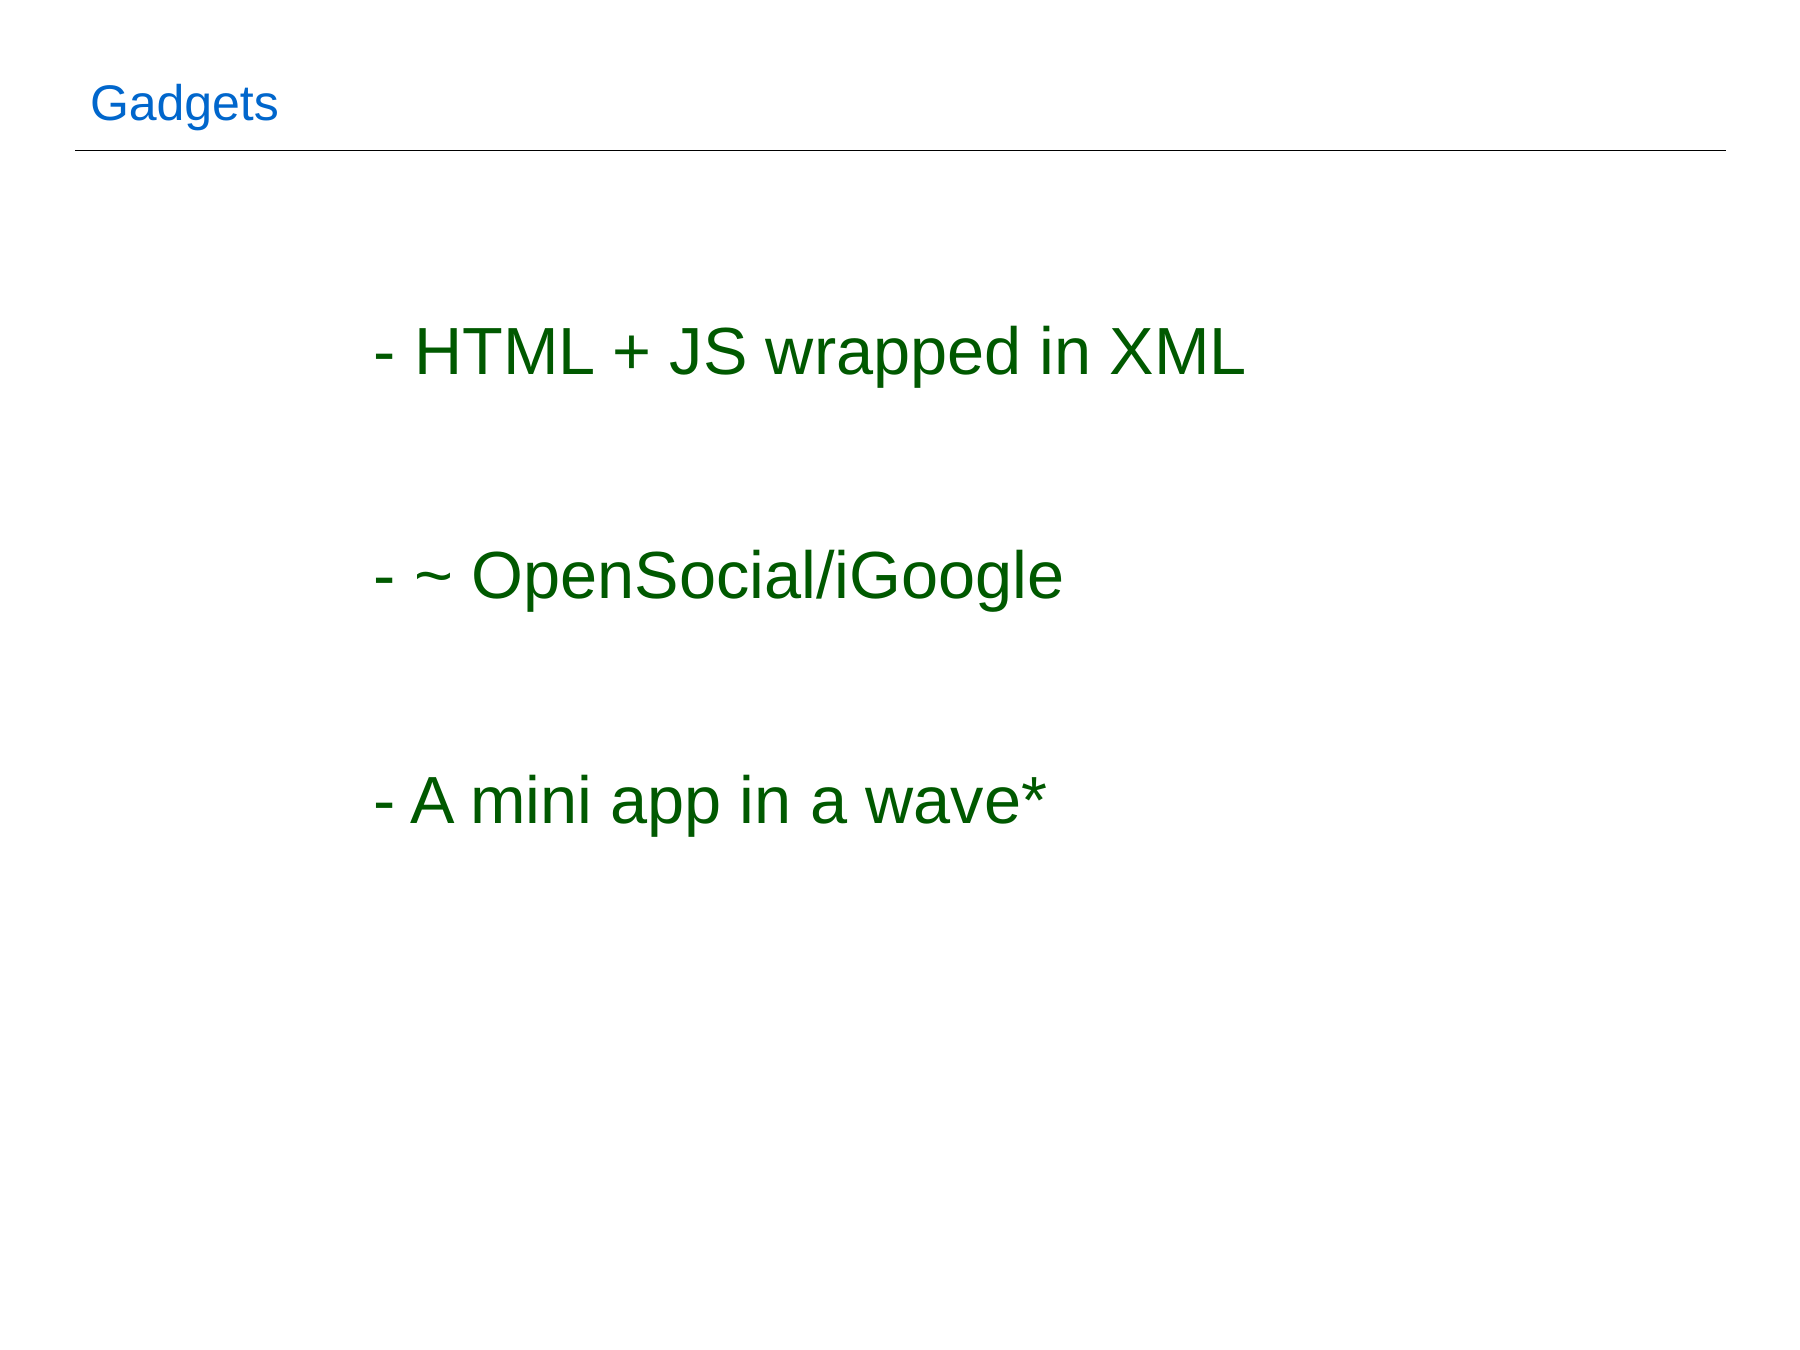

# Gadgets
- HTML + JS wrapped in XML
- ~ OpenSocial/iGoogle
- A mini app in a wave*